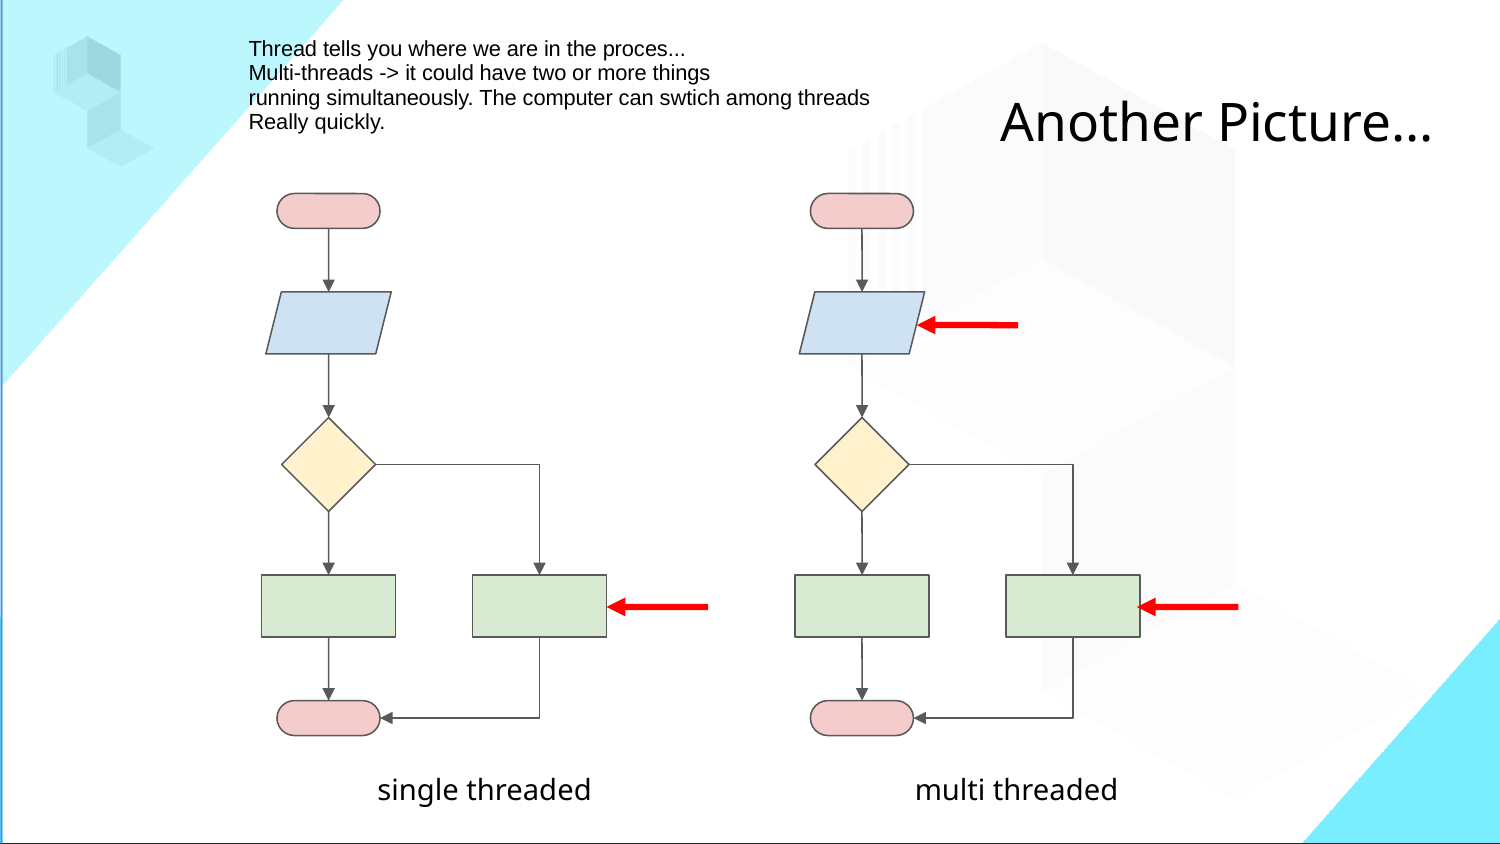

Thread tells you where we are in the proces...
Multi-threads -> it could have two or more things
running simultaneously. The computer can swtich among threads
Really quickly.
# Another Picture...
single threaded
multi threaded